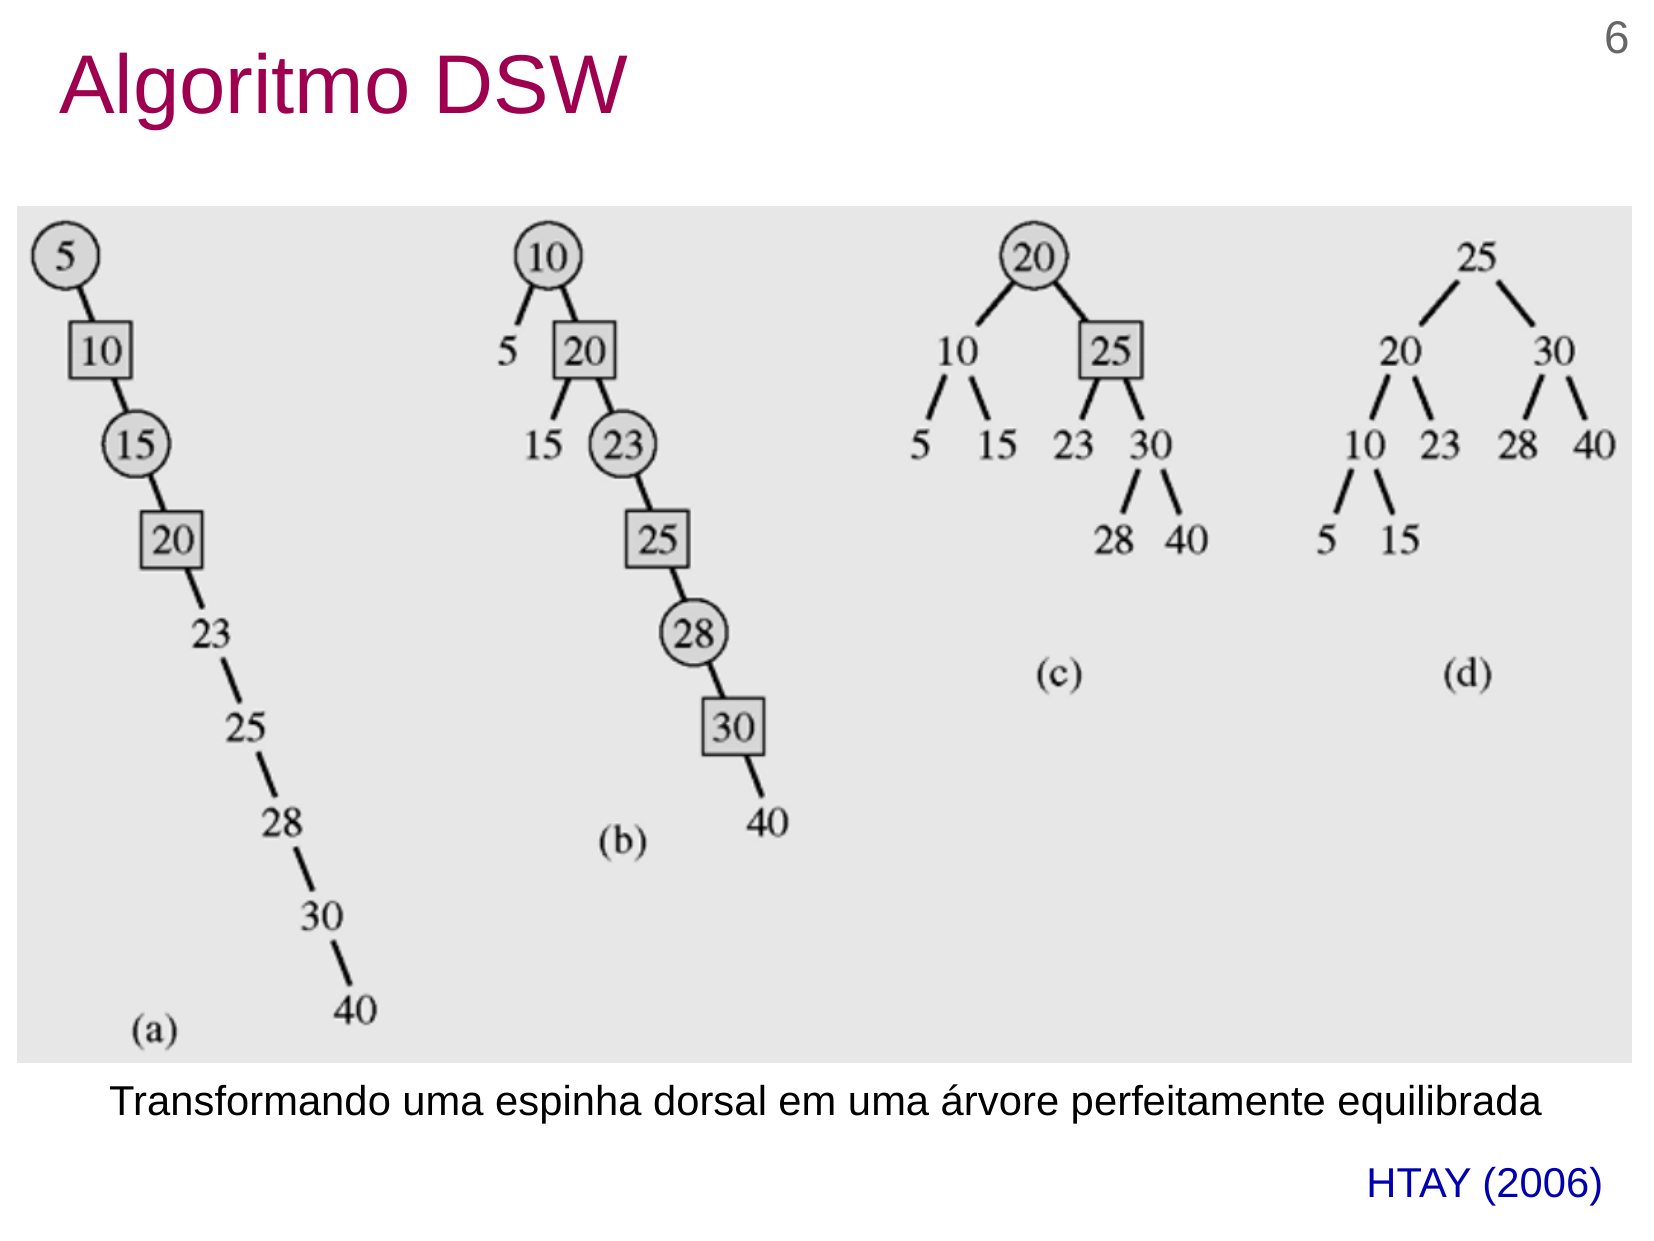

6
# Algoritmo DSW
Transformando uma espinha dorsal em uma árvore perfeitamente equilibrada
HTAY (2006)